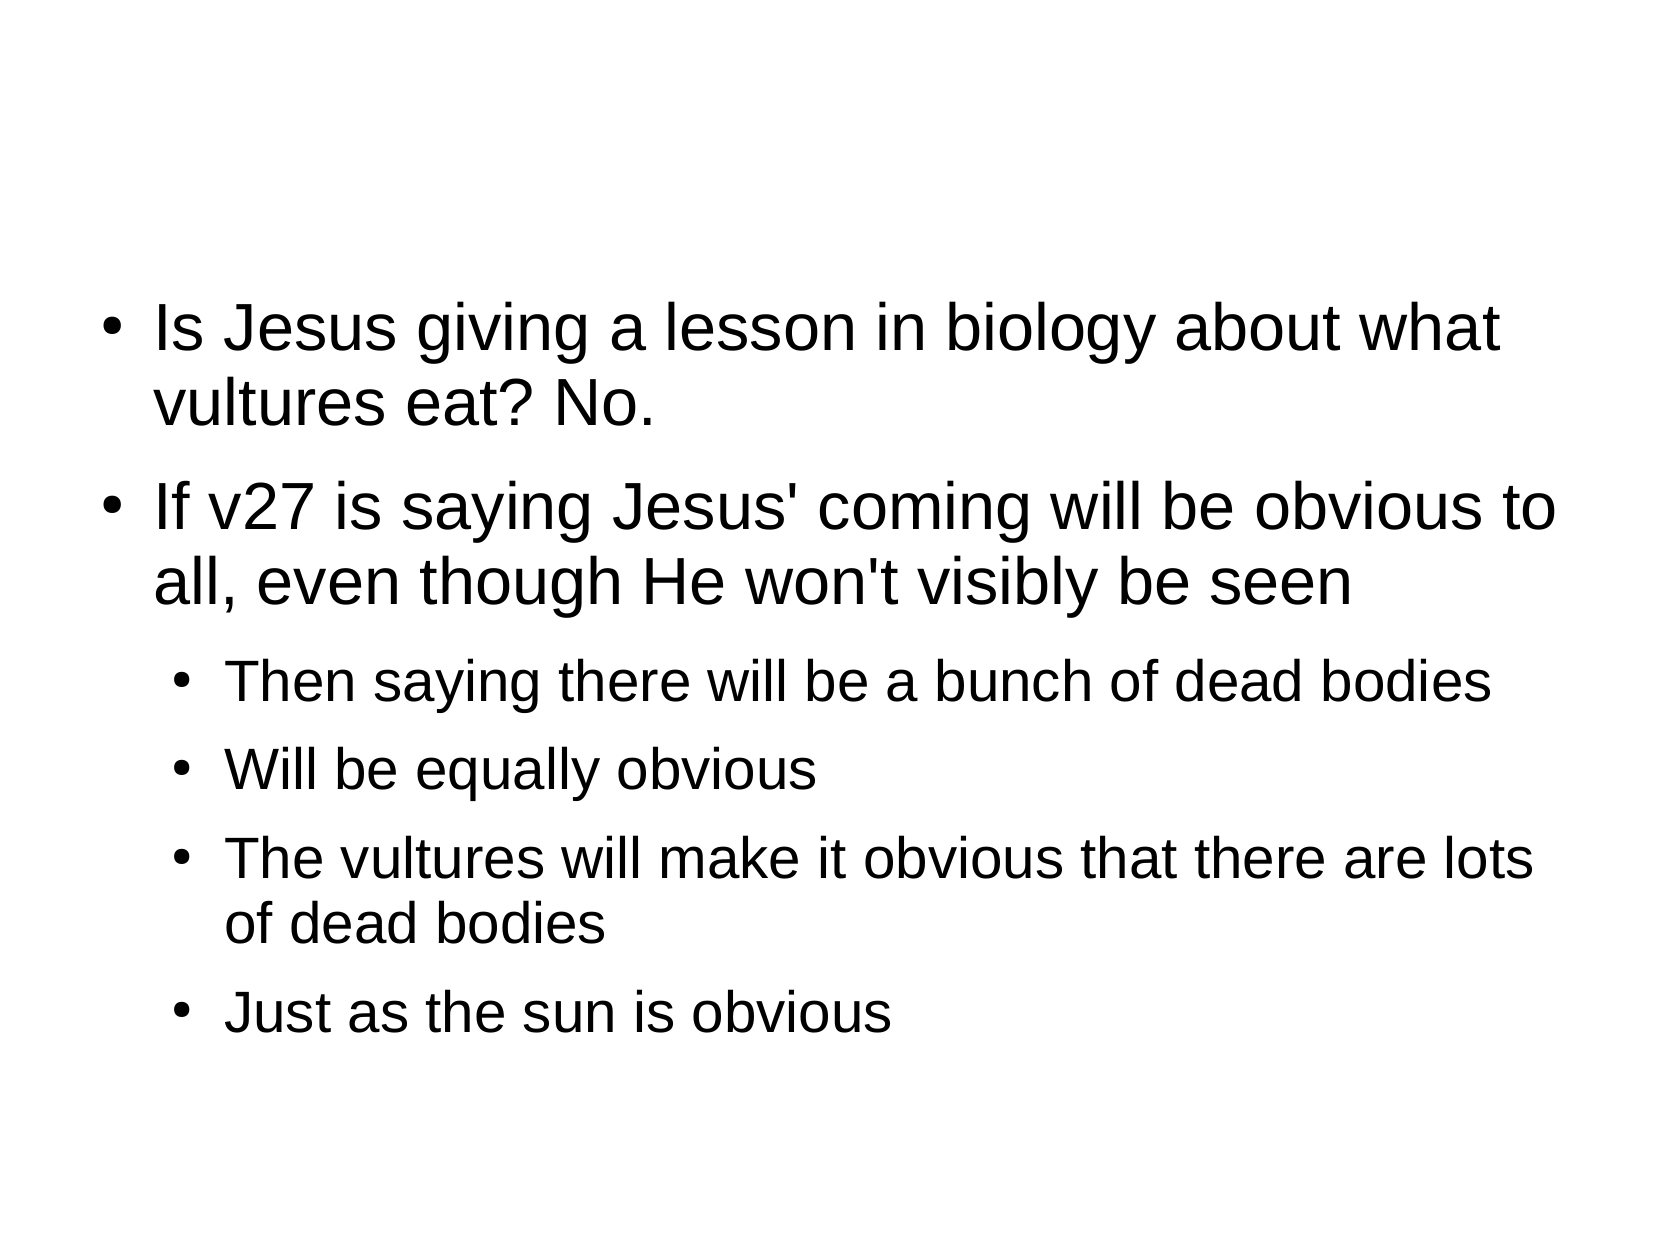

#
Is Jesus giving a lesson in biology about what vultures eat? No.
If v27 is saying Jesus' coming will be obvious to all, even though He won't visibly be seen
Then saying there will be a bunch of dead bodies
Will be equally obvious
The vultures will make it obvious that there are lots of dead bodies
Just as the sun is obvious